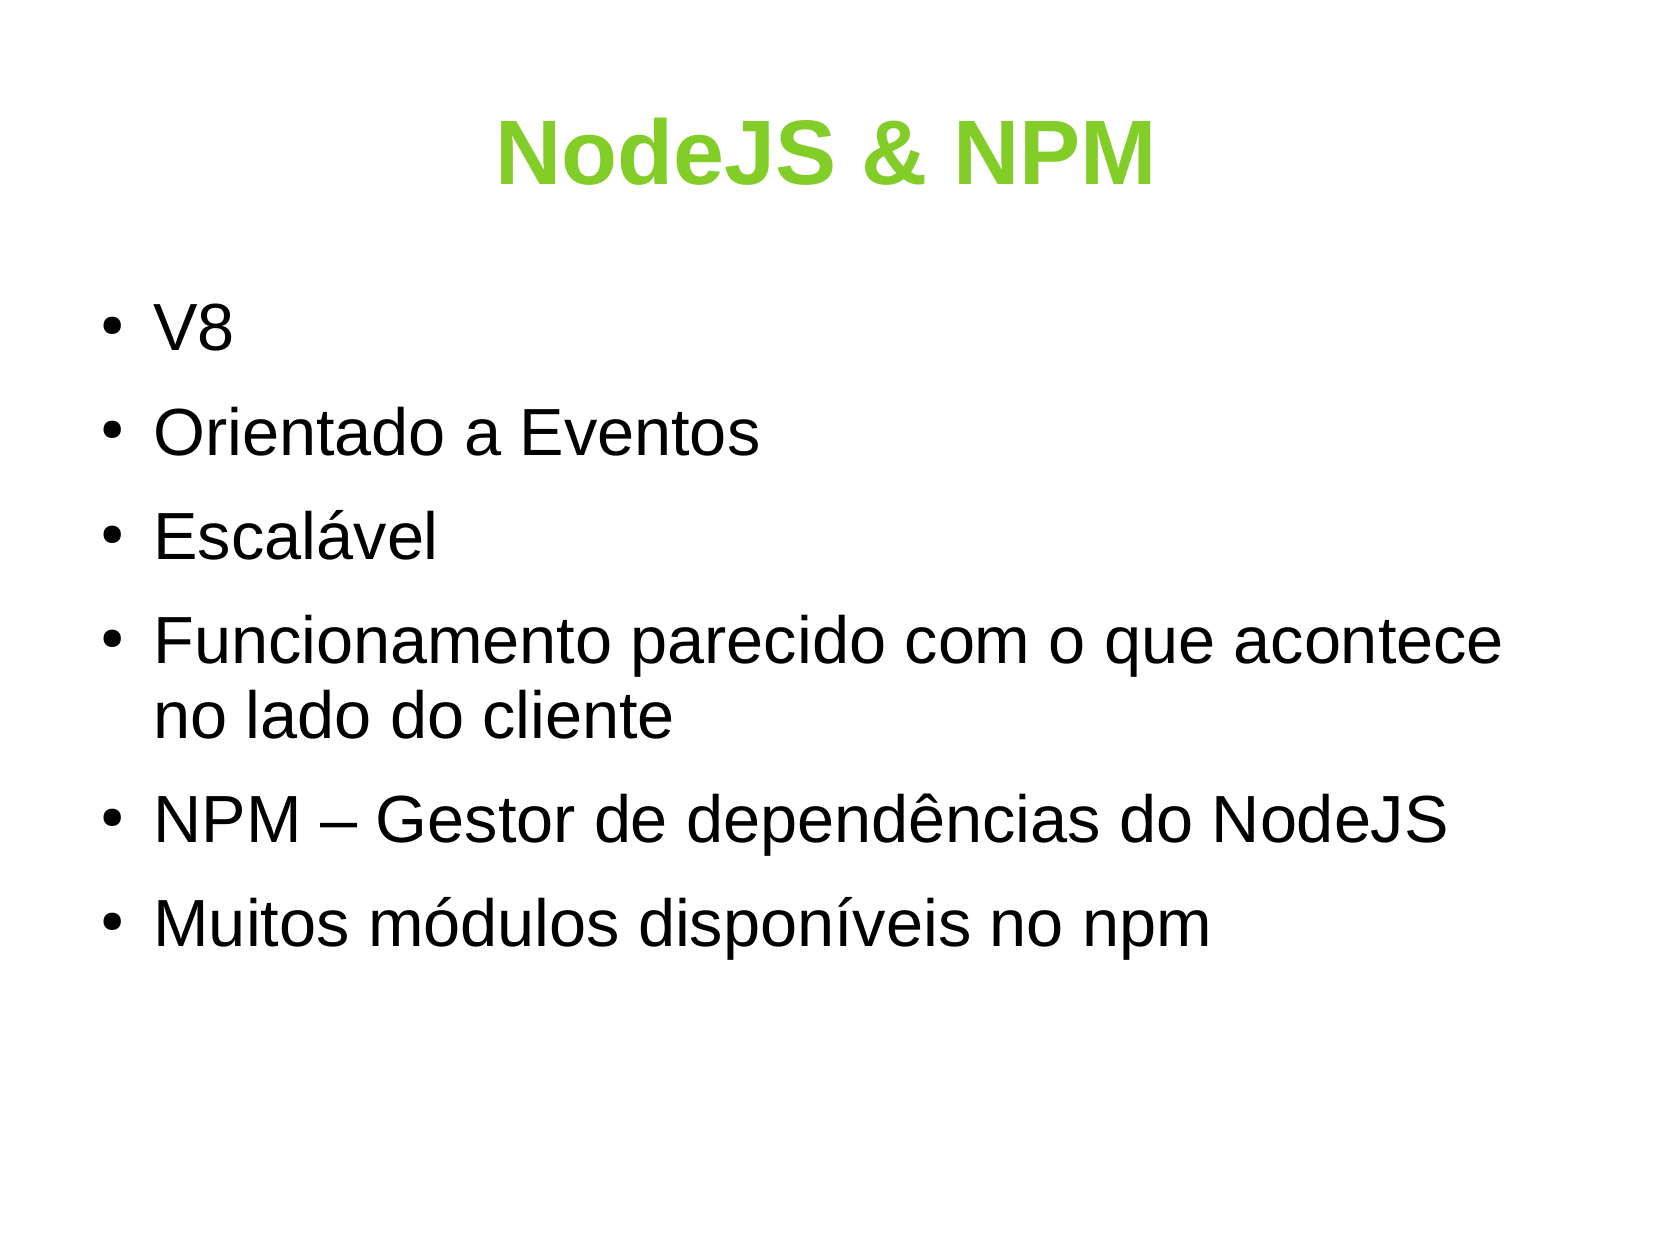

# NodeJS & NPM
V8
Orientado a Eventos
Escalável
Funcionamento parecido com o que acontece no lado do cliente
NPM – Gestor de dependências do NodeJS
Muitos módulos disponíveis no npm